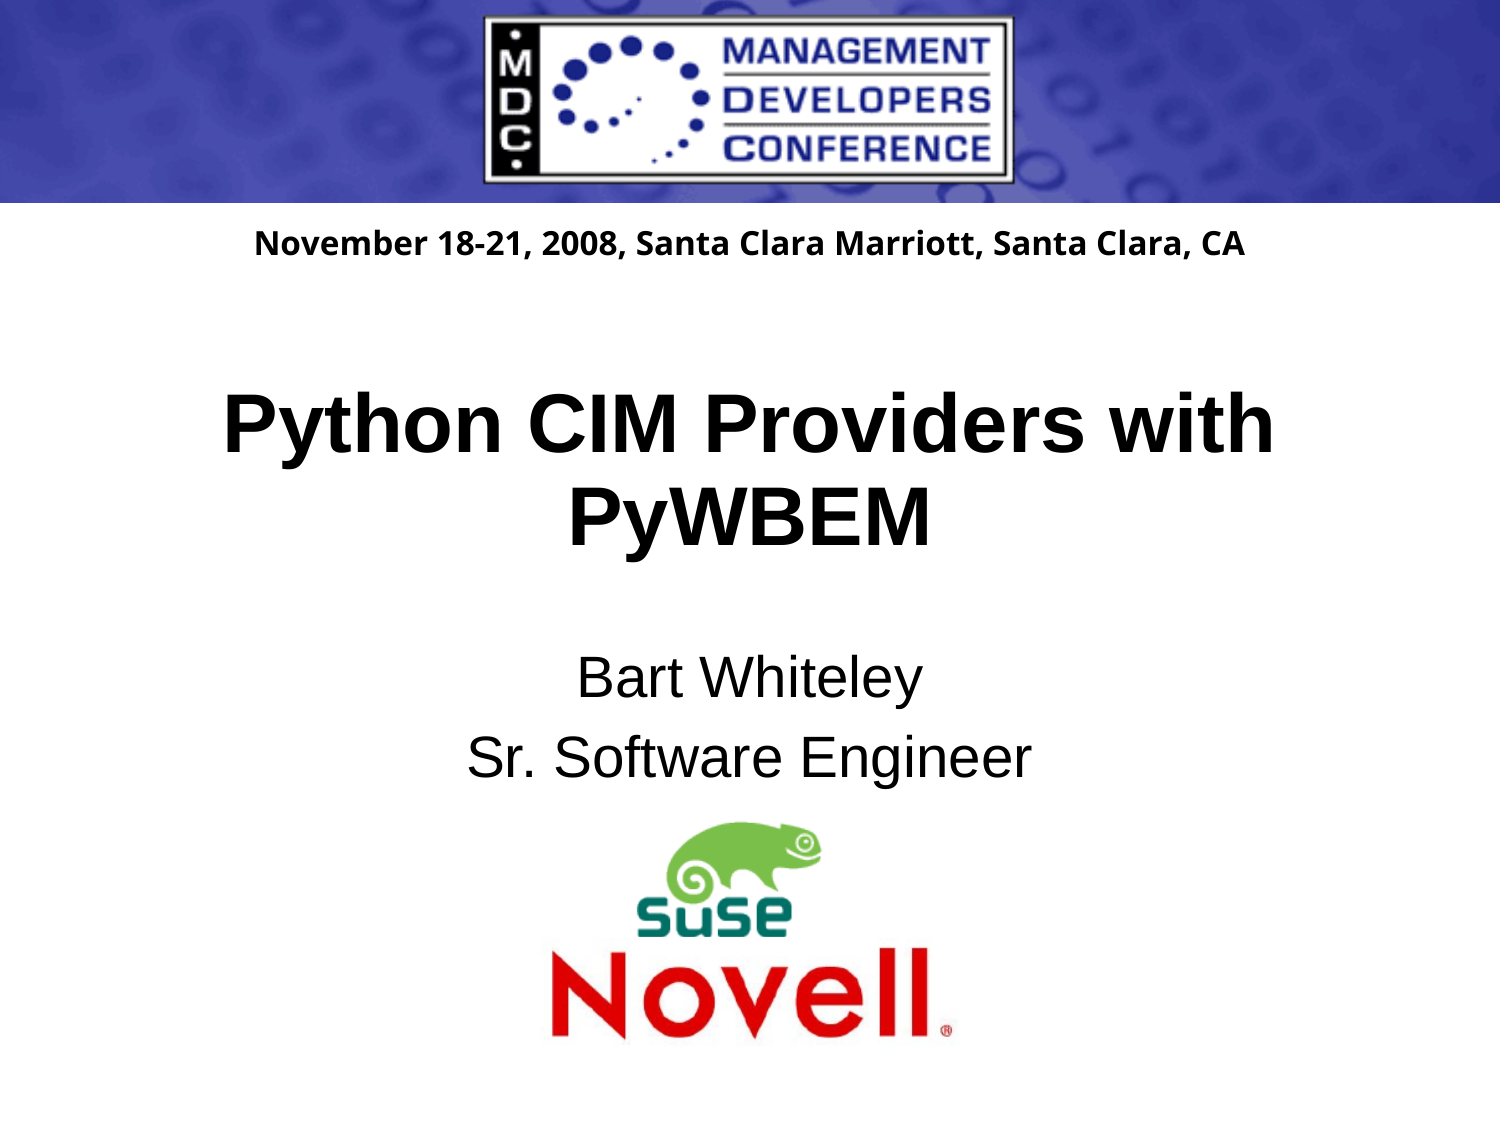

#
Python CIM Providers with PyWBEM
Bart Whiteley
Sr. Software Engineer